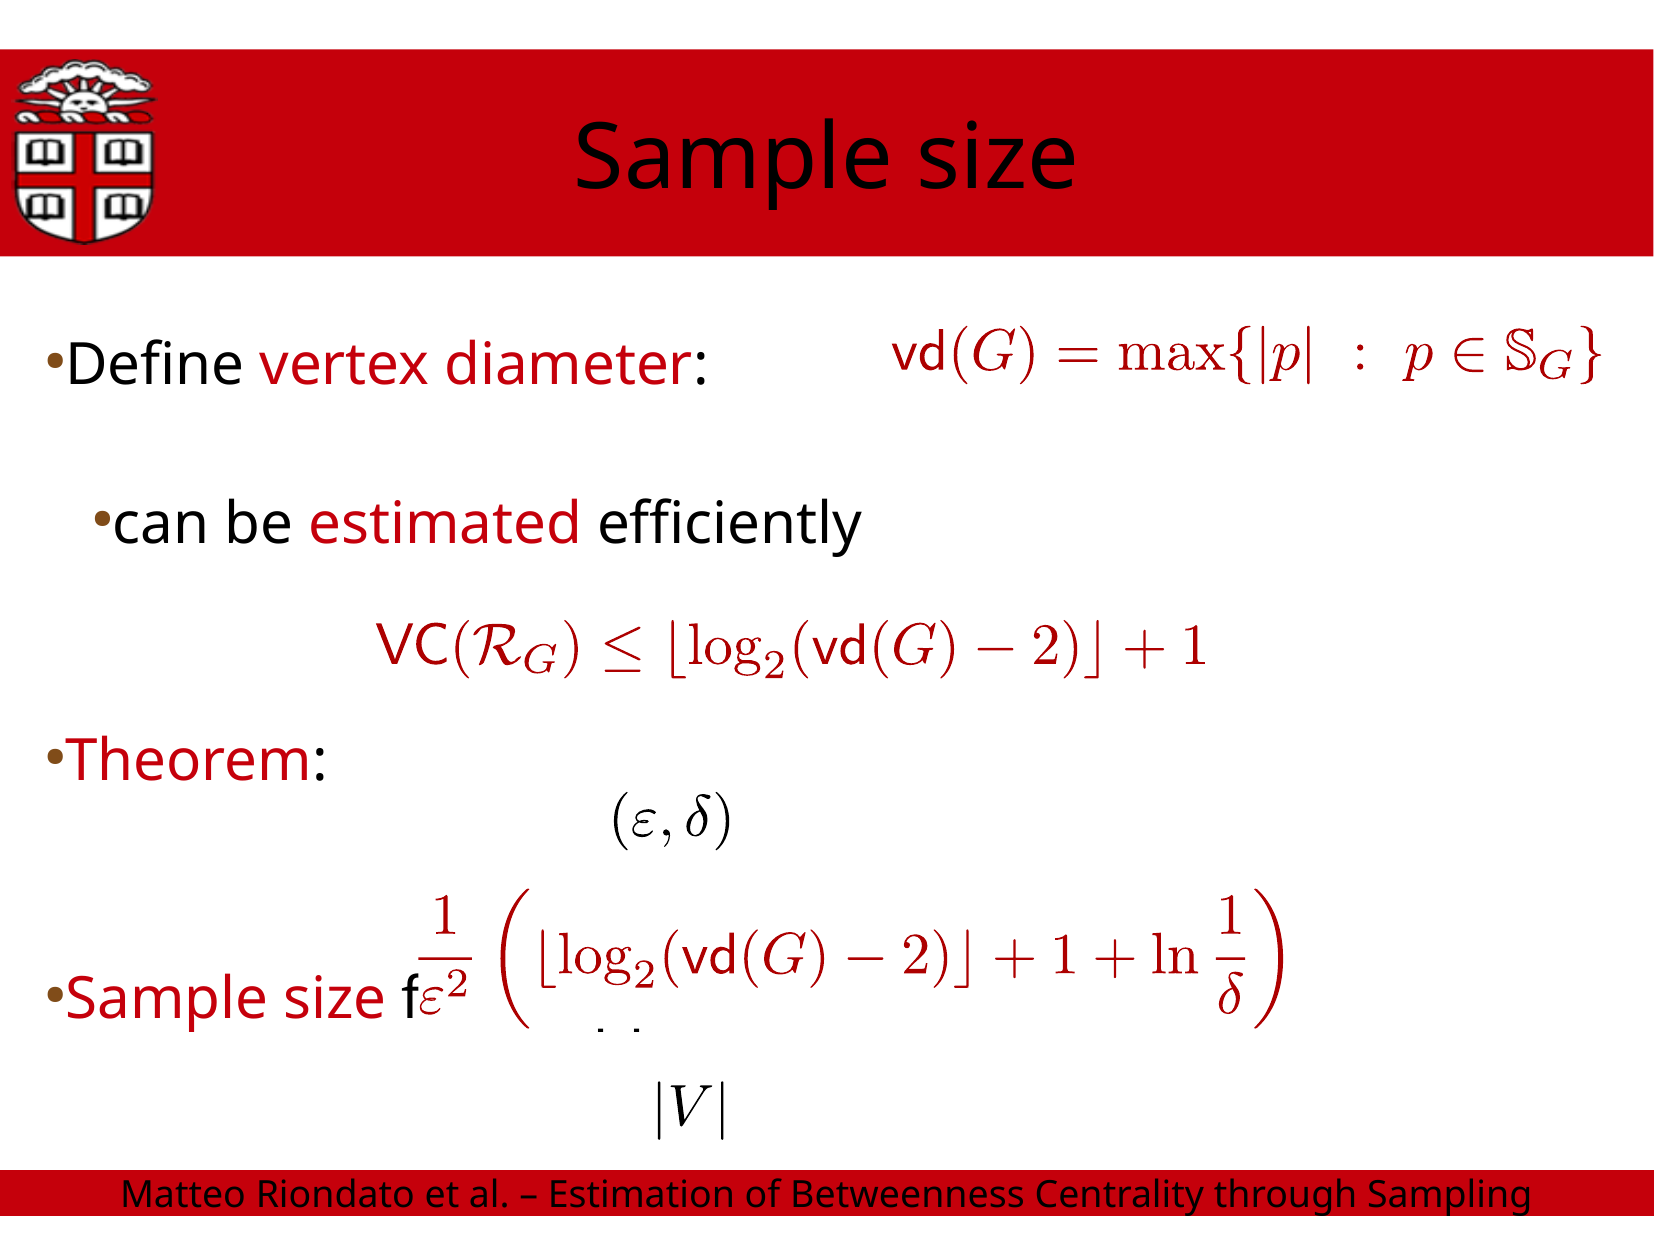

# Sample size
Define vertex diameter:
can be estimated efficiently
Theorem:
Sample size for -approximation:
Independent from
Matteo Riondato et al. – Estimation of Betweenness Centrality through Sampling